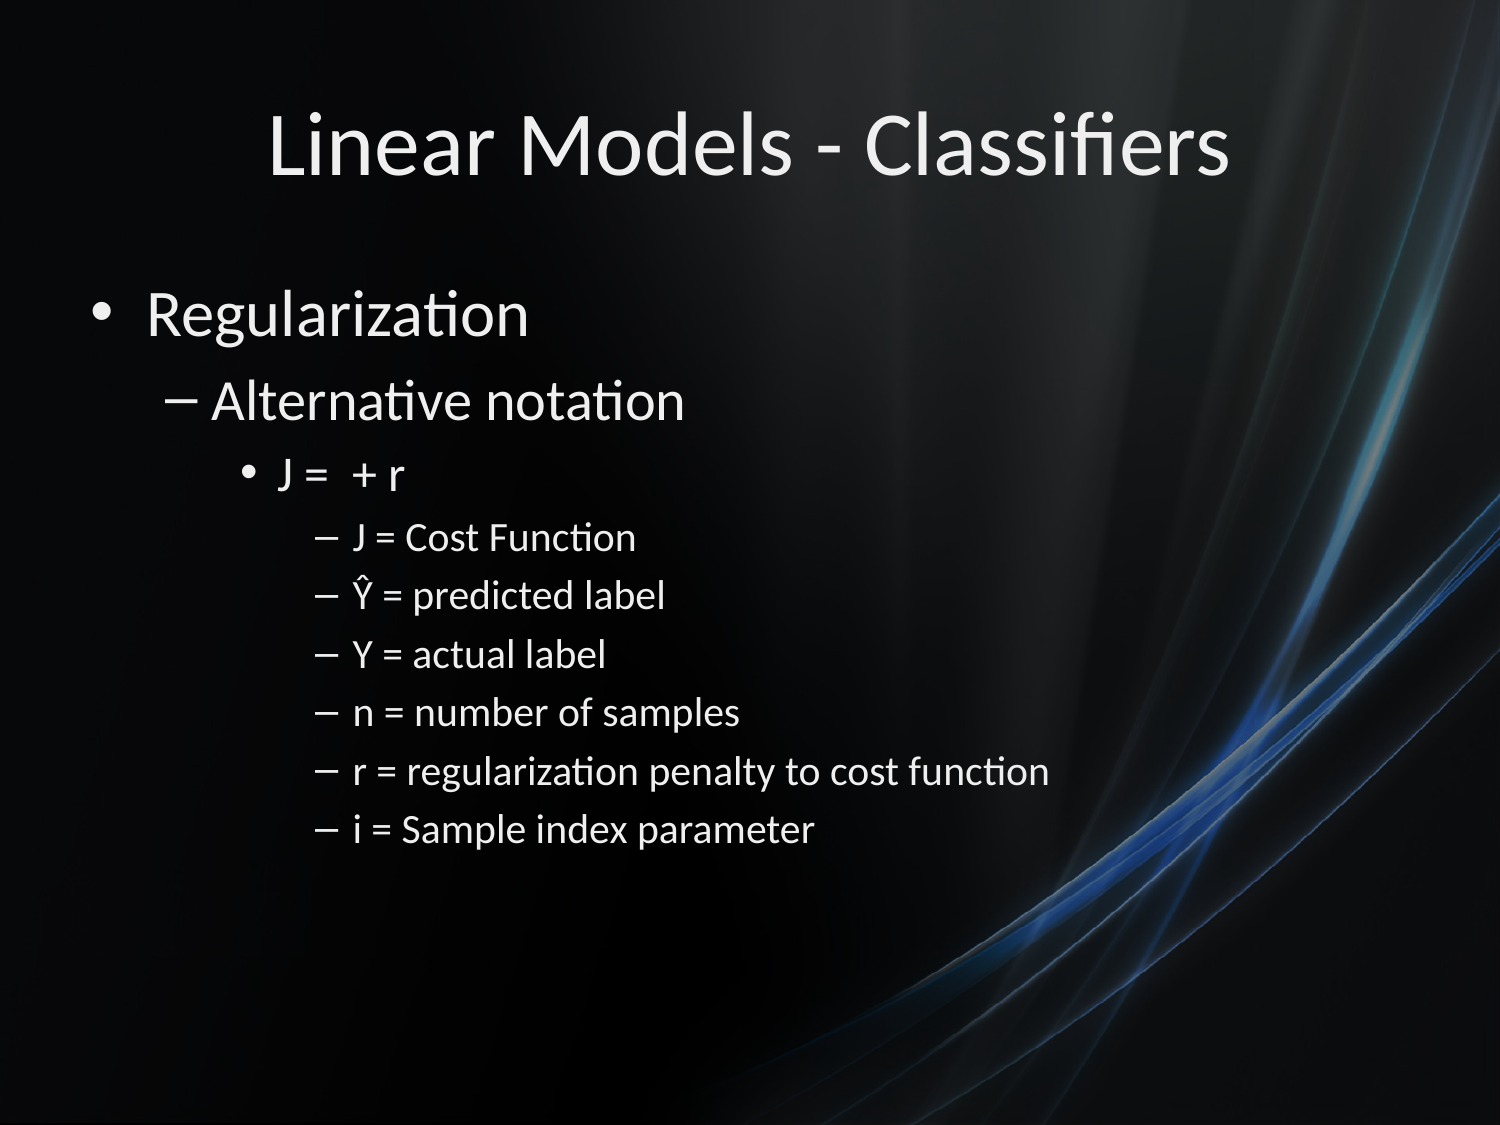

# Linear Models - Classifiers
Regularization
Alternative notation
J = + r
J = Cost Function
Ŷ = predicted label
Y = actual label
n = number of samples
r = regularization penalty to cost function
i = Sample index parameter